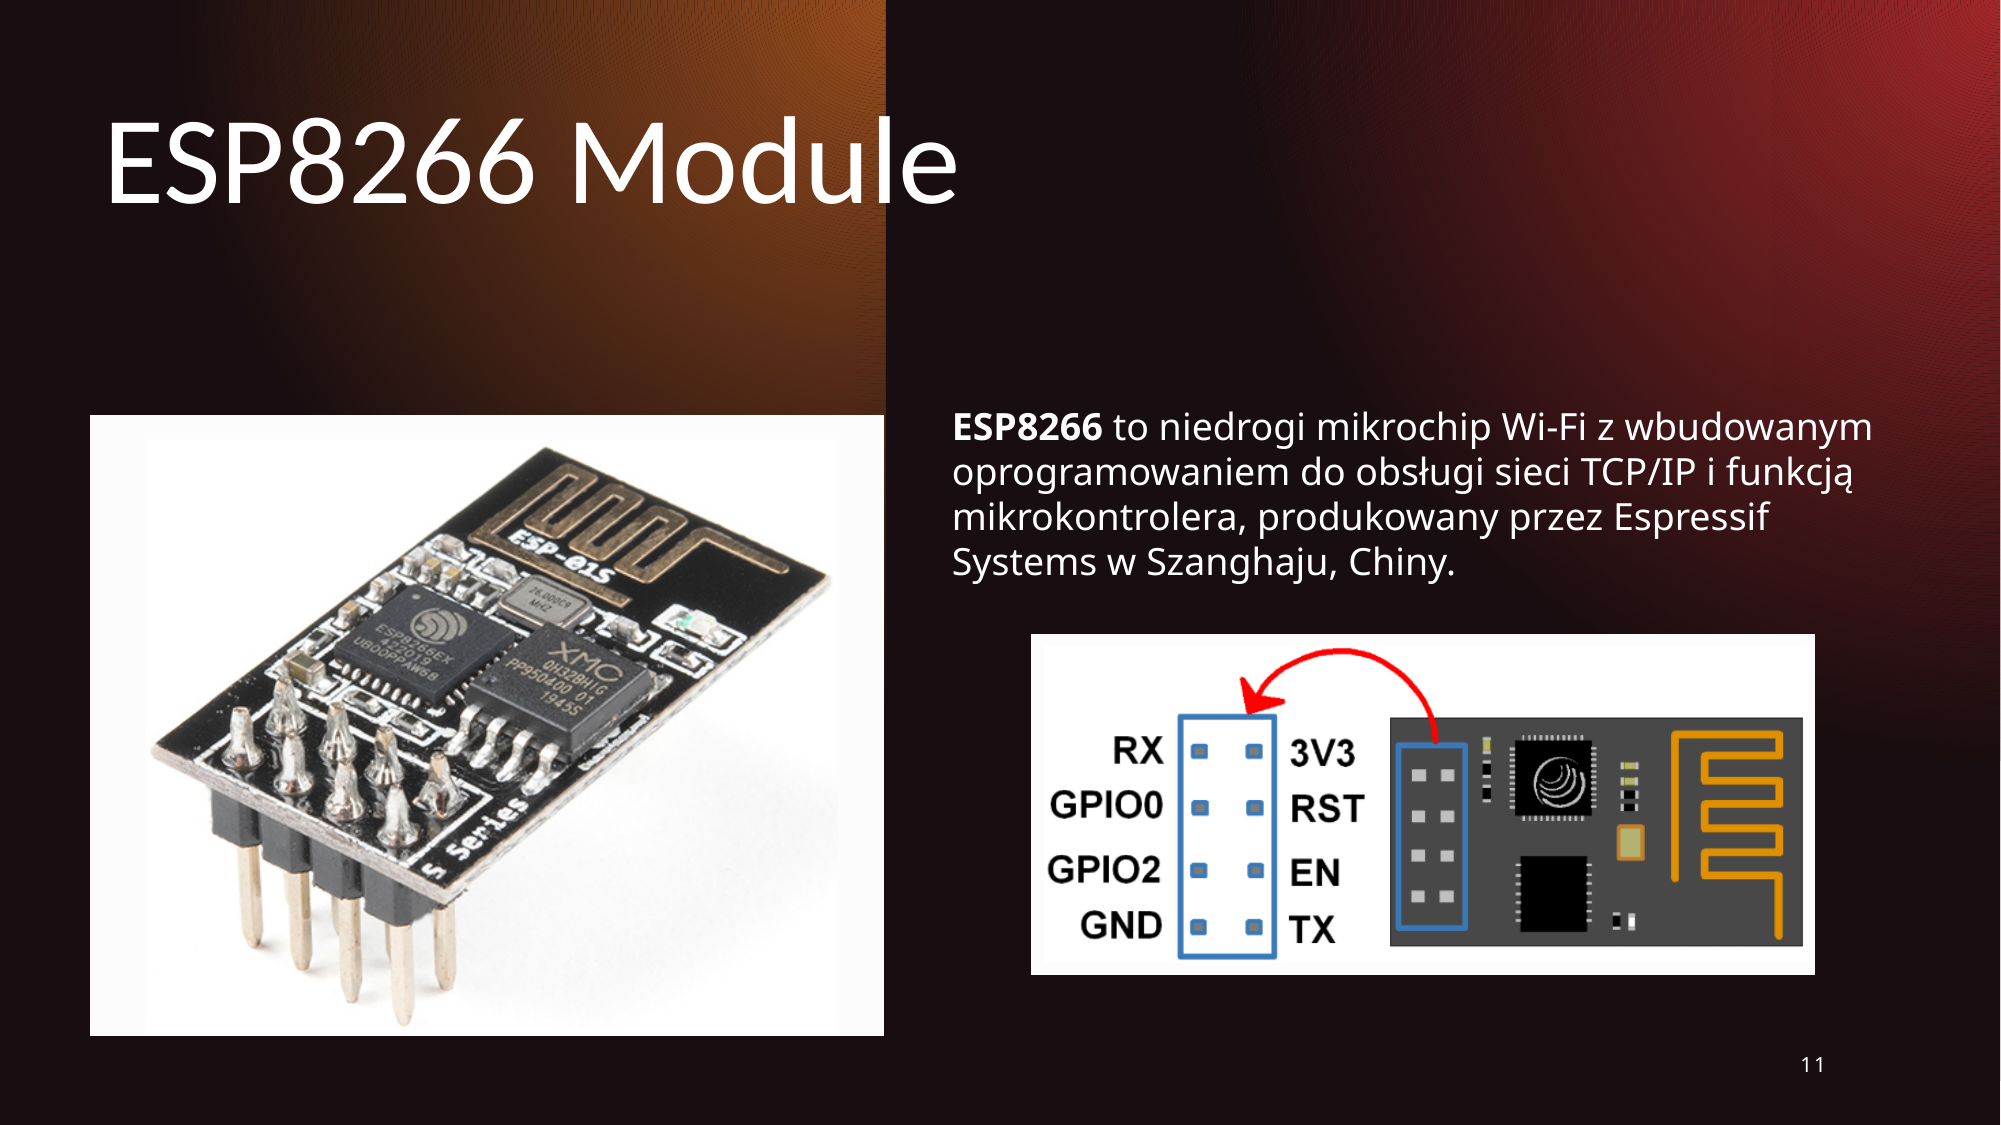

# ESP8266 Module
ESP8266 to niedrogi mikrochip Wi-Fi z wbudowanym oprogramowaniem do obsługi sieci TCP/IP i funkcją mikrokontrolera, produkowany przez Espressif Systems w Szanghaju, Chiny.